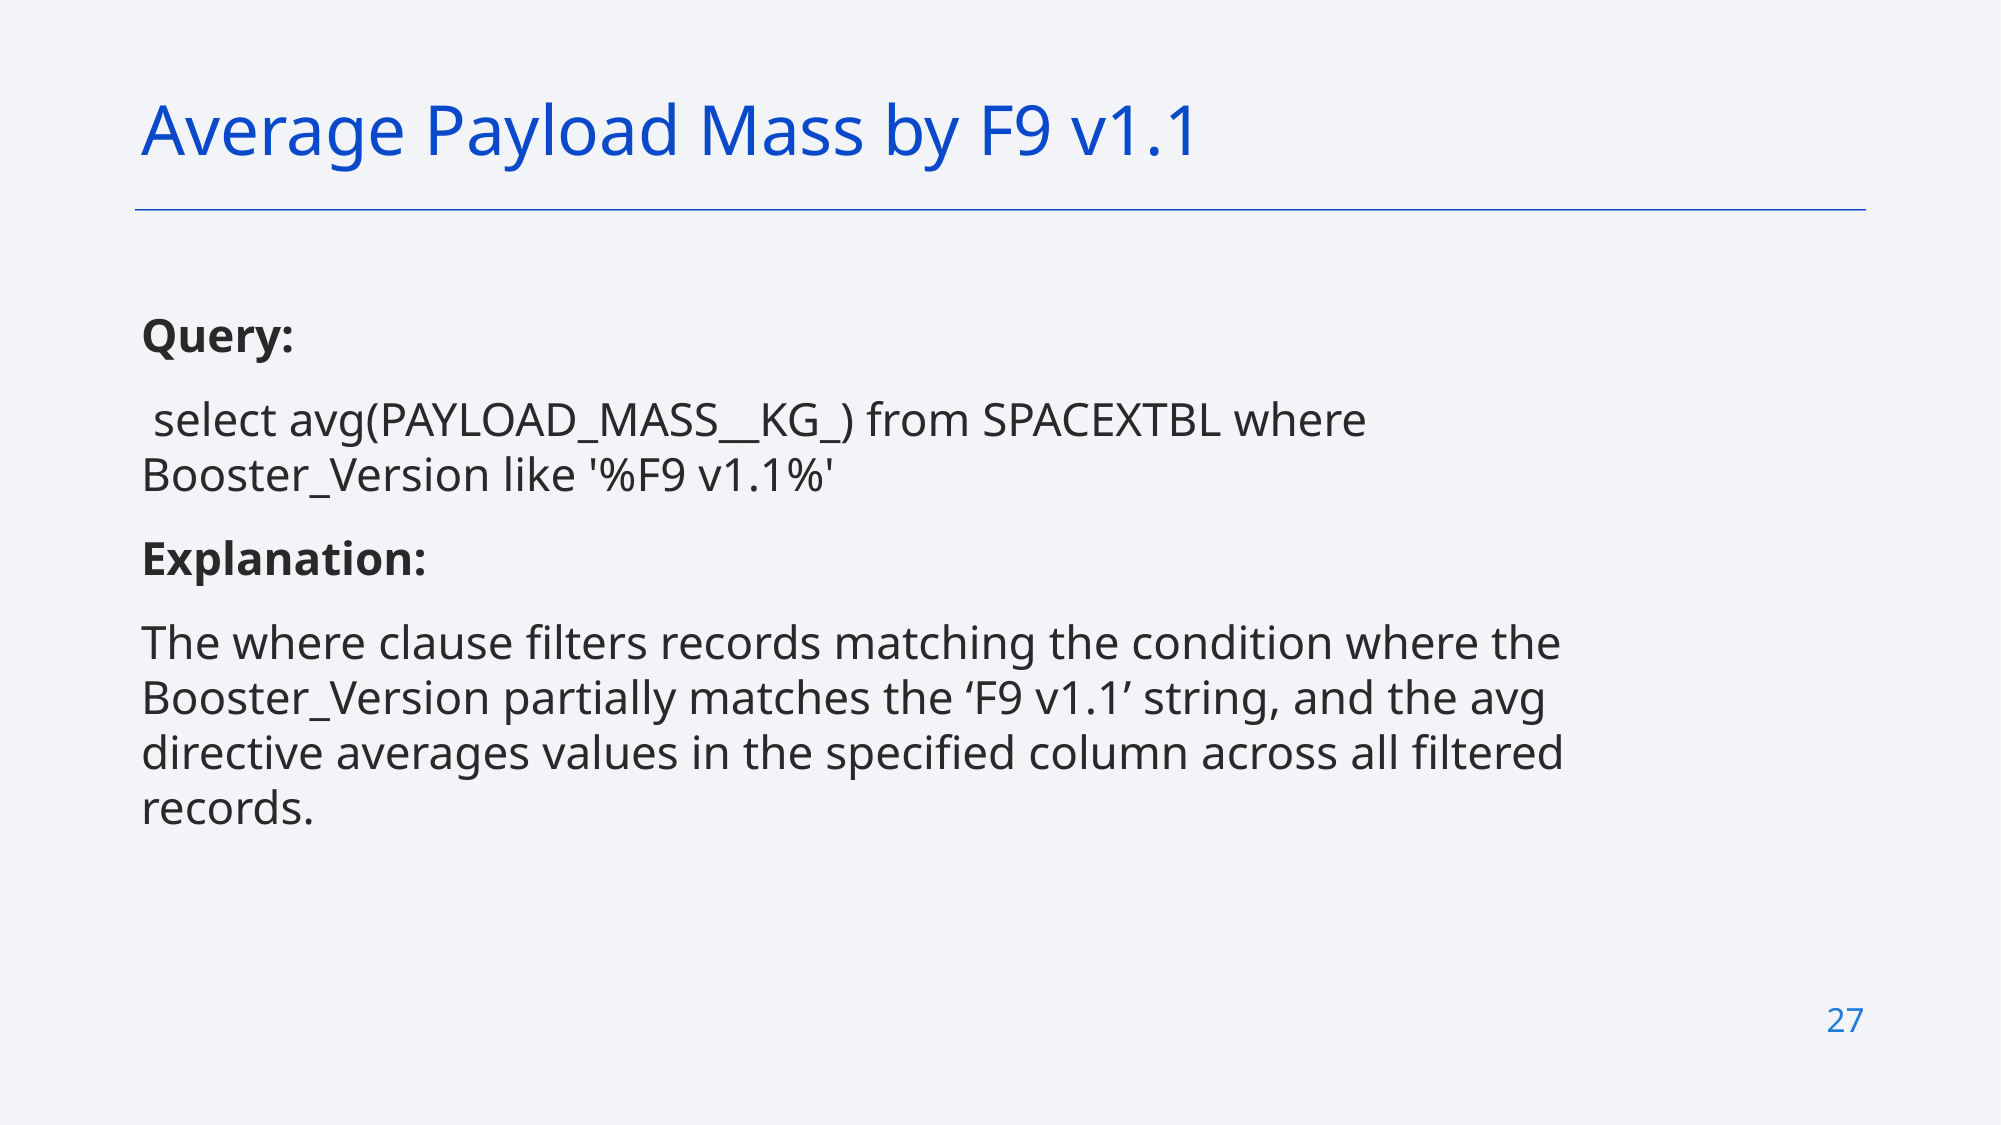

Average Payload Mass by F9 v1.1
# Query:
 select avg(PAYLOAD_MASS__KG_) from SPACEXTBL where Booster_Version like '%F9 v1.1%'
Explanation:
The where clause filters records matching the condition where the Booster_Version partially matches the ‘F9 v1.1’ string, and the avg directive averages values in the specified column across all filtered records.
27